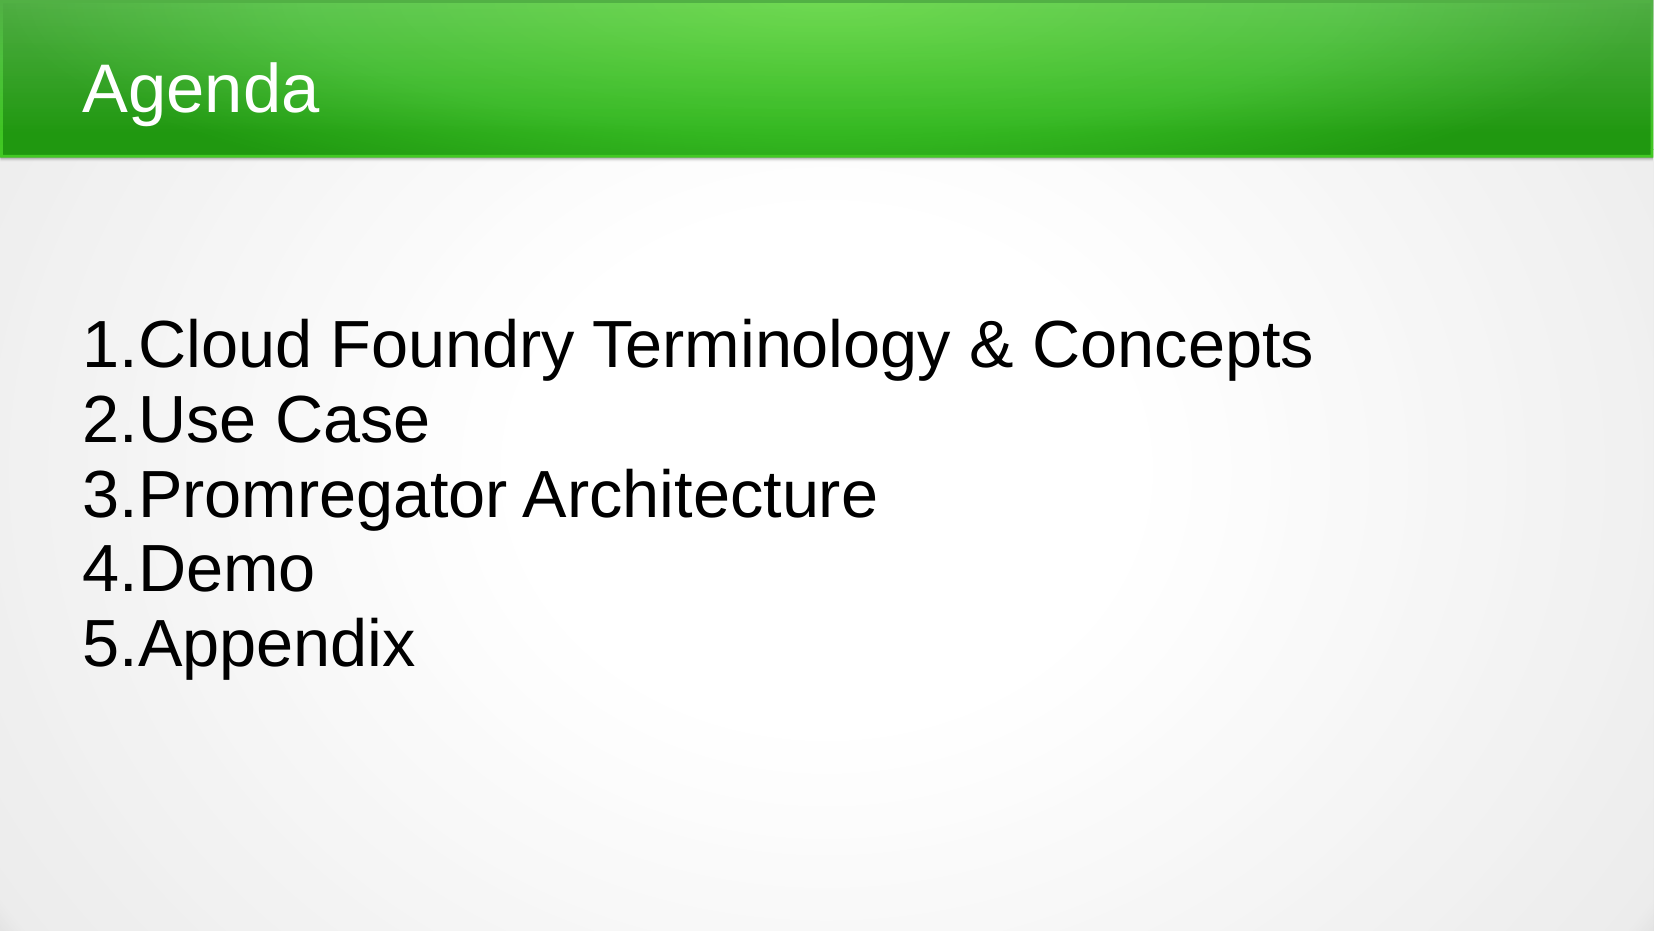

# Agenda
Cloud Foundry Terminology & Concepts
Use Case
Promregator Architecture
Demo
Appendix